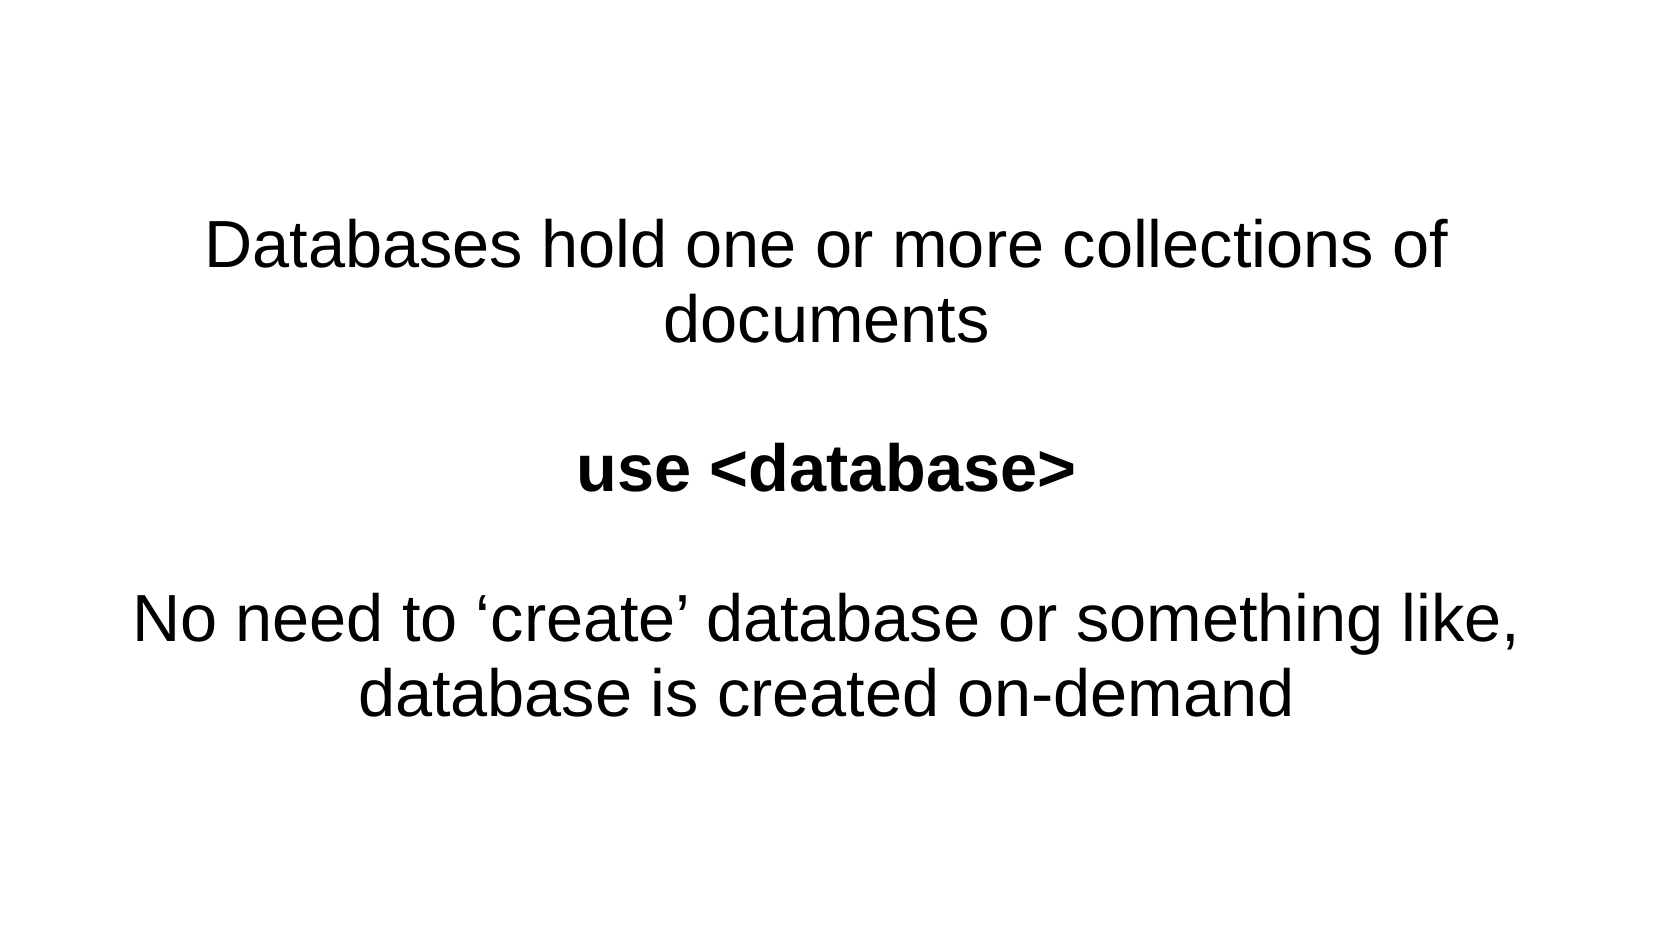

# Databases hold one or more collections of documents
use <database>
No need to ‘create’ database or something like, database is created on-demand